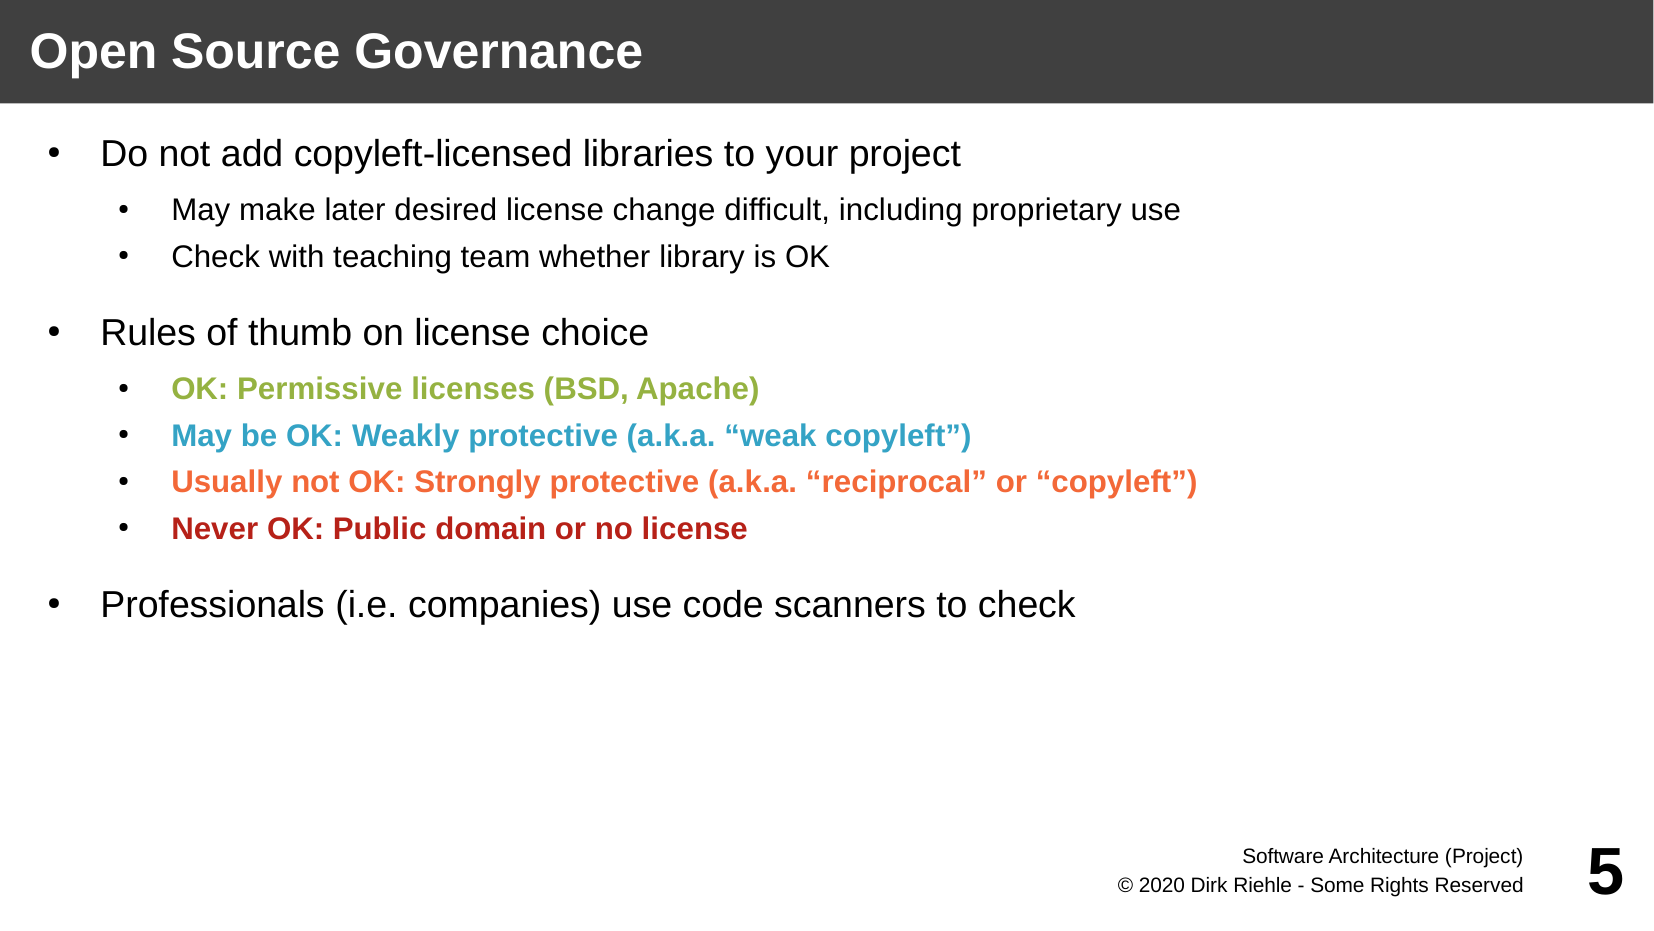

# Open Source Governance
Do not add copyleft-licensed libraries to your project
May make later desired license change difficult, including proprietary use
Check with teaching team whether library is OK
Rules of thumb on license choice
OK: Permissive licenses (BSD, Apache)
May be OK: Weakly protective (a.k.a. “weak copyleft”)
Usually not OK: Strongly protective (a.k.a. “reciprocal” or “copyleft”)
Never OK: Public domain or no license
Professionals (i.e. companies) use code scanners to check
Software Architecture (Project)
5
© 2020 Dirk Riehle - Some Rights Reserved